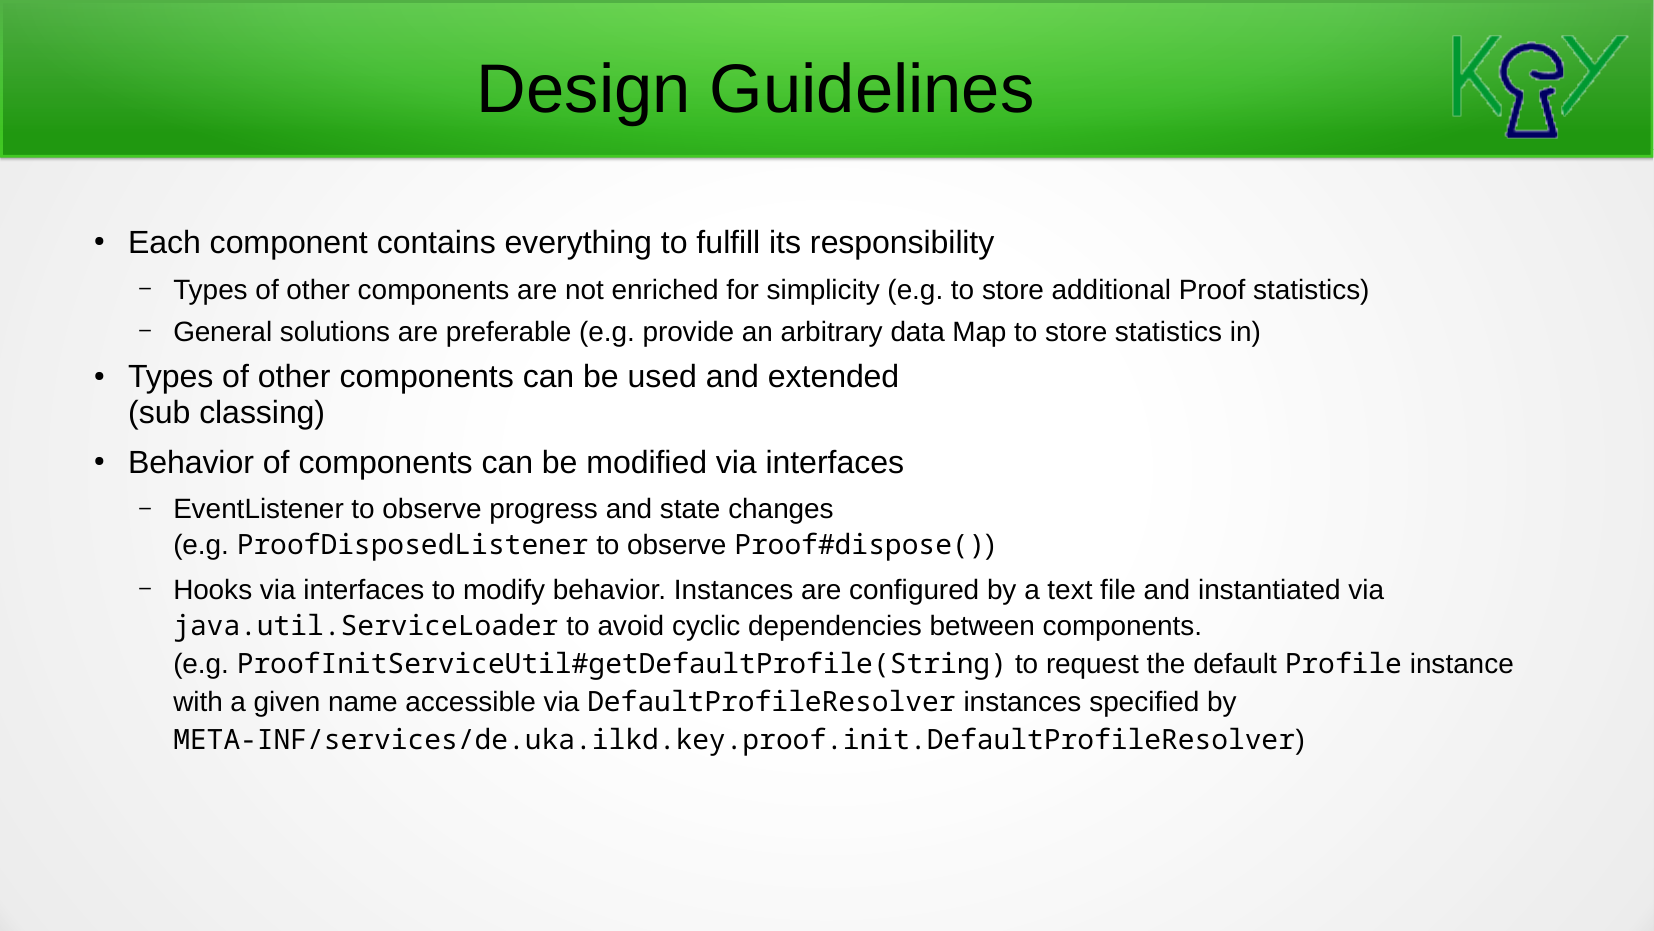

# Design Guidelines
Each component contains everything to fulfill its responsibility
Types of other components are not enriched for simplicity (e.g. to store additional Proof statistics)
General solutions are preferable (e.g. provide an arbitrary data Map to store statistics in)
Types of other components can be used and extended
(sub classing)
Behavior of components can be modified via interfaces
EventListener to observe progress and state changes
(e.g. ProofDisposedListener to observe Proof#dispose())
Hooks via interfaces to modify behavior. Instances are configured by a text file and instantiated via java.util.ServiceLoader to avoid cyclic dependencies between components.
(e.g. ProofInitServiceUtil#getDefaultProfile(String) to request the default Profile instance with a given name accessible via DefaultProfileResolver instances specified by META-INF/services/de.uka.ilkd.key.proof.init.DefaultProfileResolver)